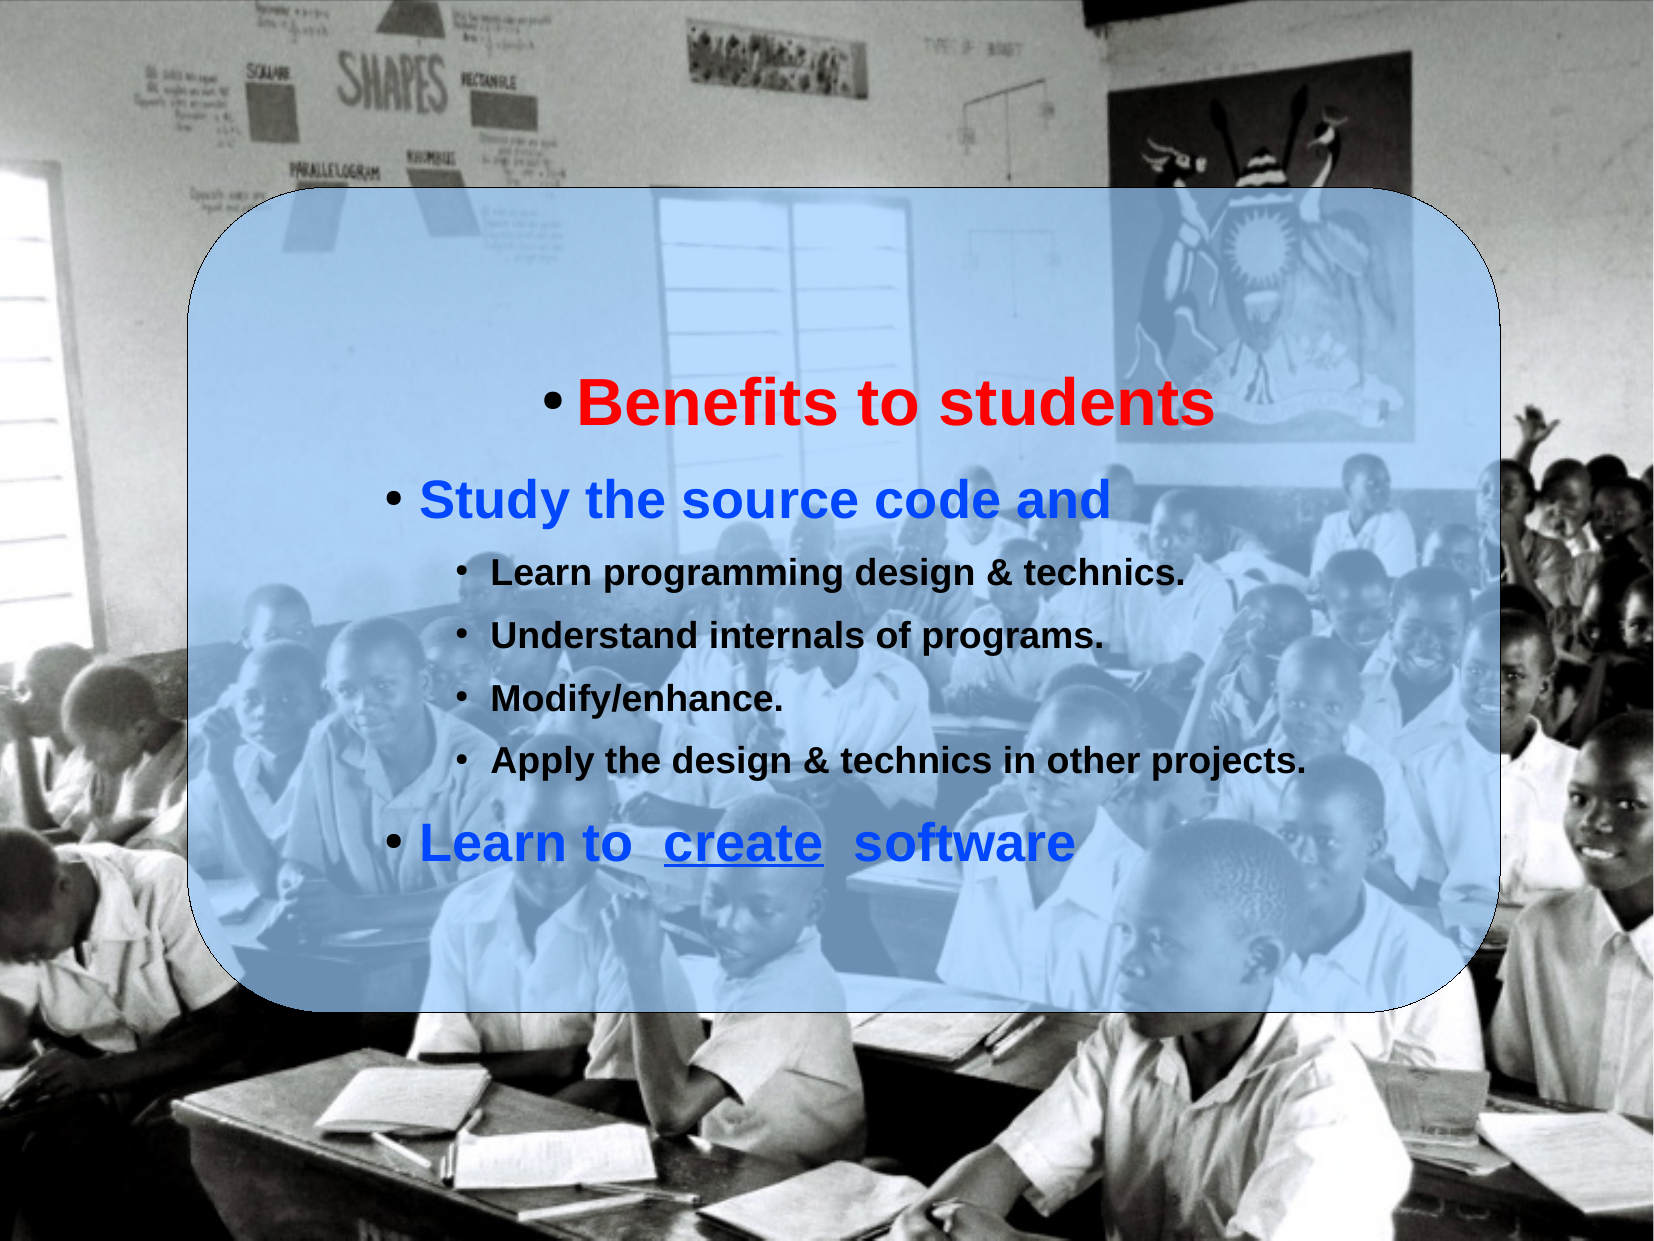

Benefits to students
Study the source code and
Learn programming design & technics.
Understand internals of programs.
Modify/enhance.
Apply the design & technics in other projects.
Learn to create software